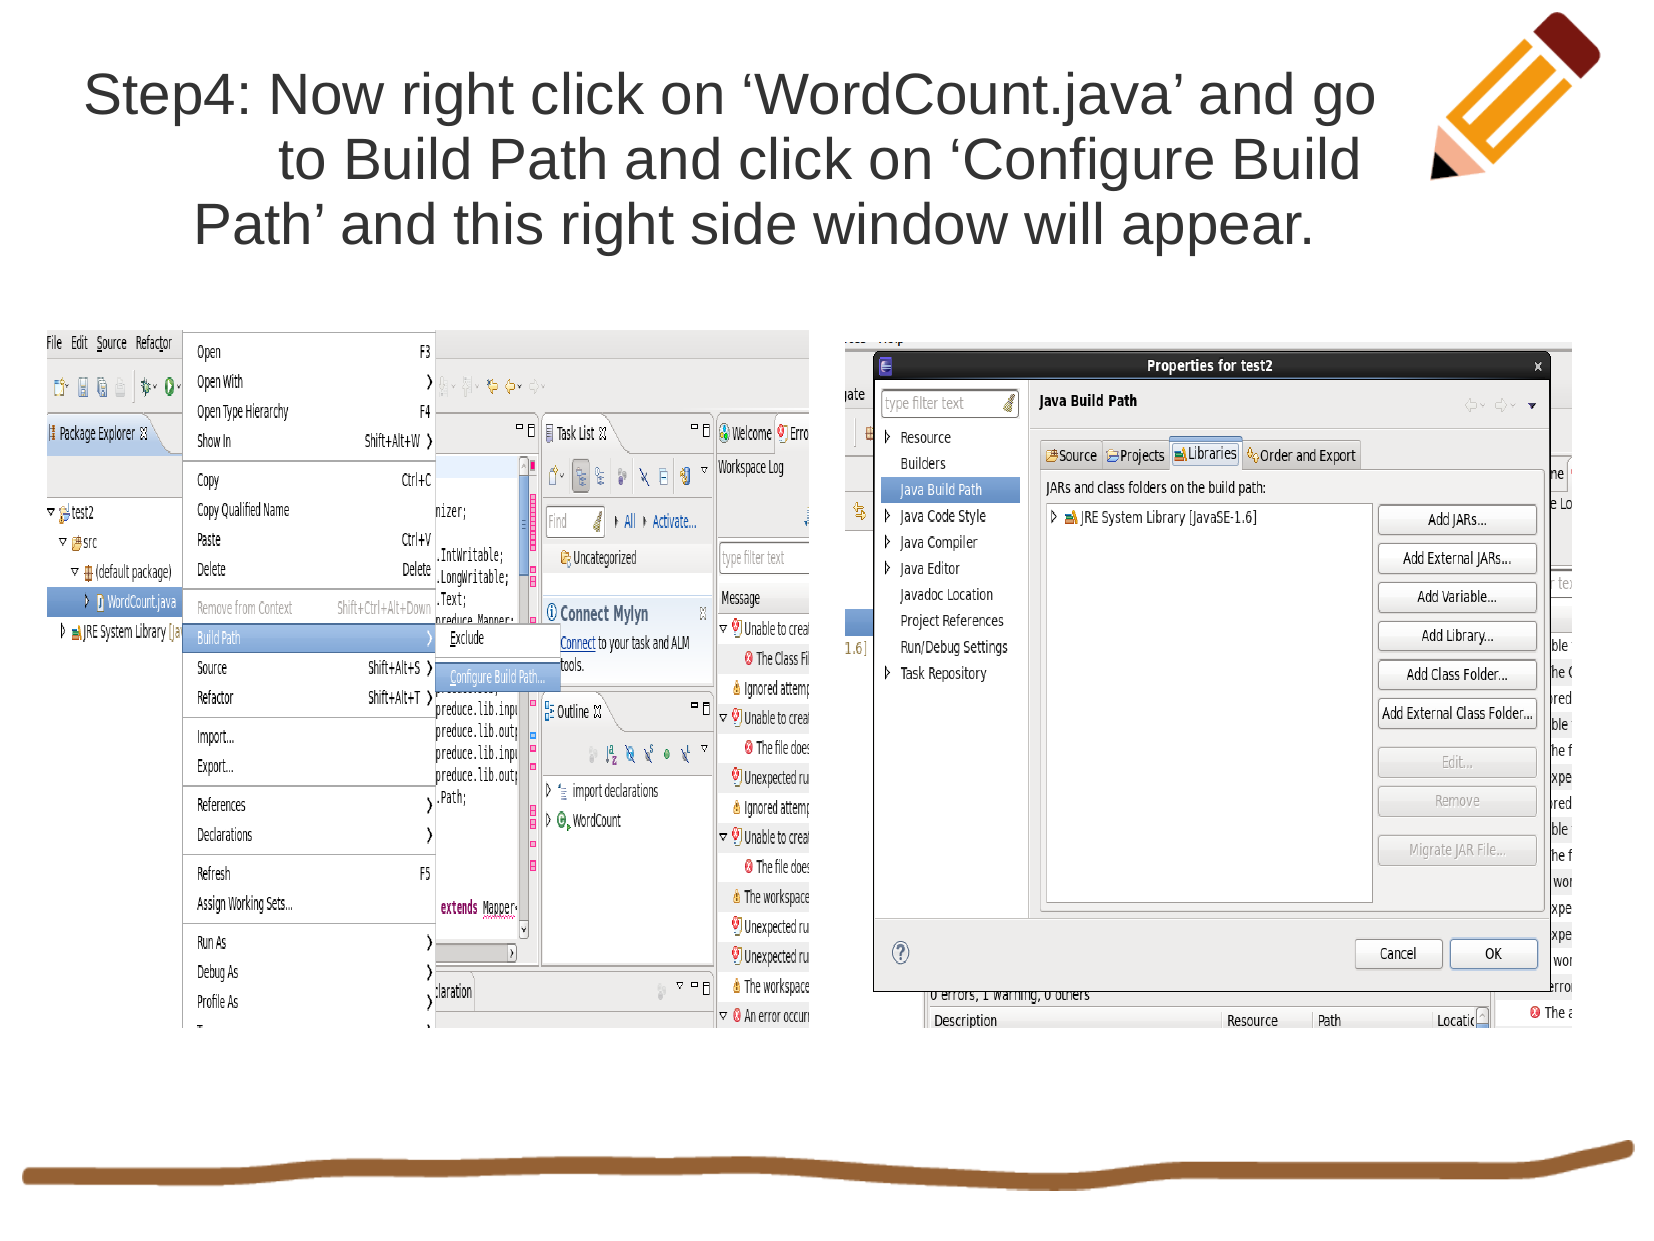

# Step4: Now right click on ‘WordCount.java’ and go to Build Path and click on ‘Configure Build Path’ and this right side window will appear.